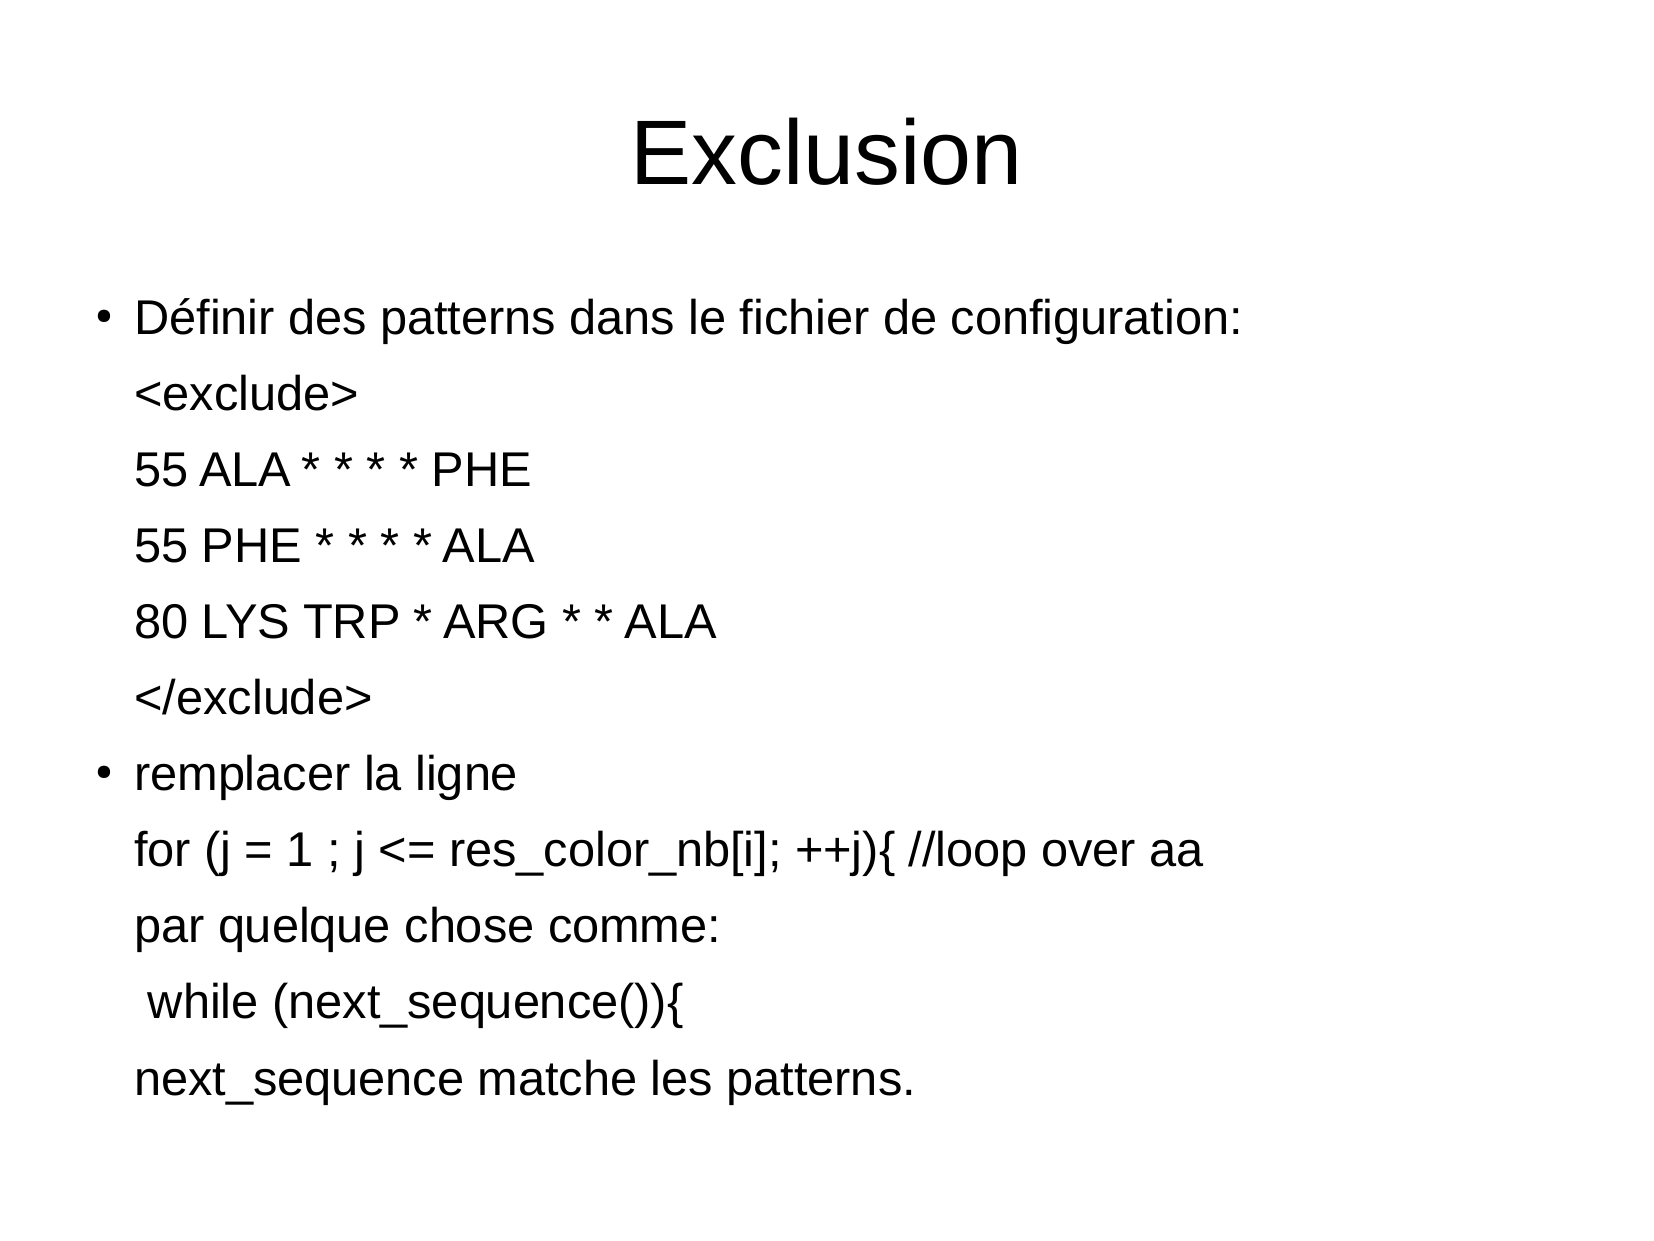

# Exclusion
Définir des patterns dans le fichier de configuration:
<exclude>
55 ALA * * * * PHE
55 PHE * * * * ALA
80 LYS TRP * ARG * * ALA
</exclude>
remplacer la ligne
for (j = 1 ; j <= res_color_nb[i]; ++j){ //loop over aa
par quelque chose comme:
 while (next_sequence()){
next_sequence matche les patterns.